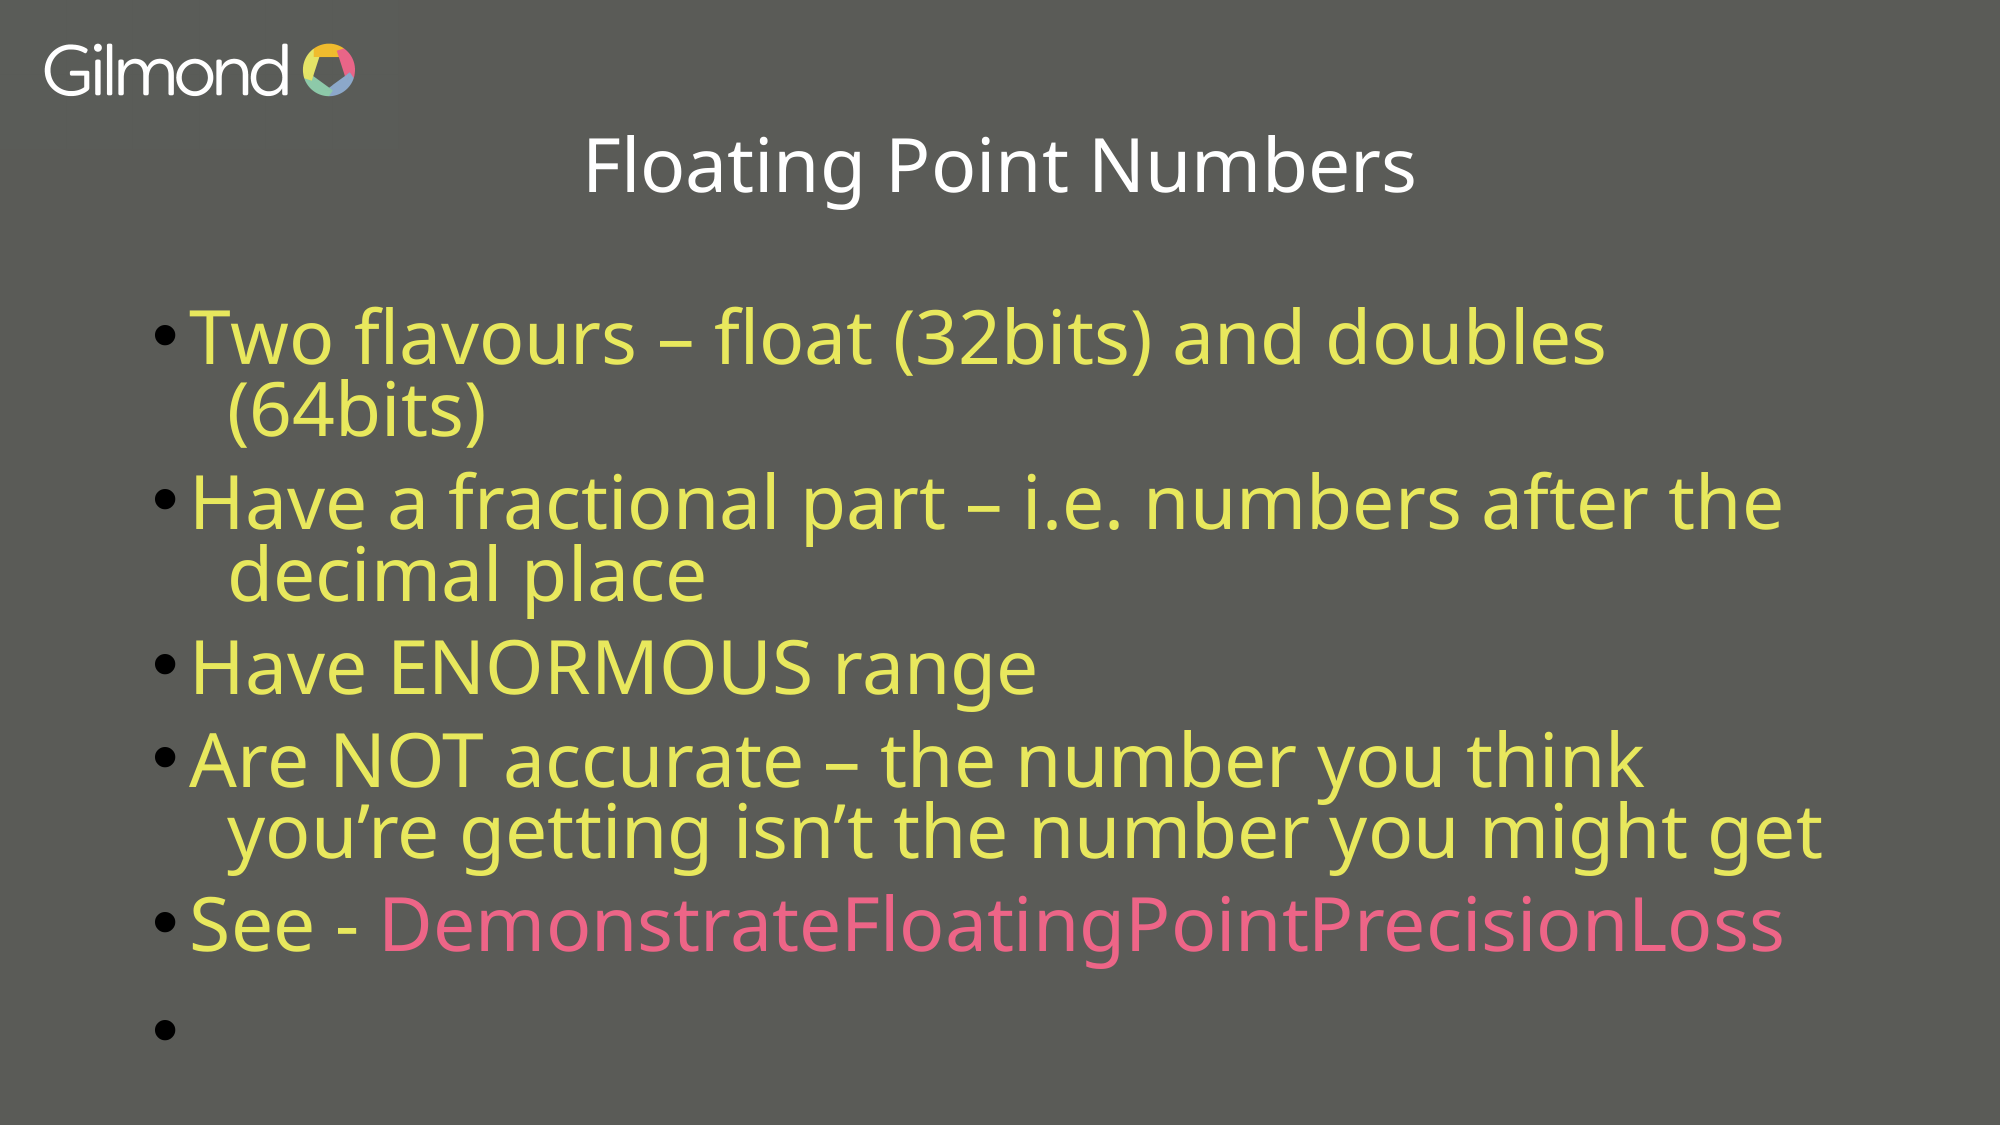

# Floating Point Numbers
Two flavours – float (32bits) and doubles (64bits)
Have a fractional part – i.e. numbers after the decimal place
Have ENORMOUS range
Are NOT accurate – the number you think you’re getting isn’t the number you might get
See - DemonstrateFloatingPointPrecisionLoss